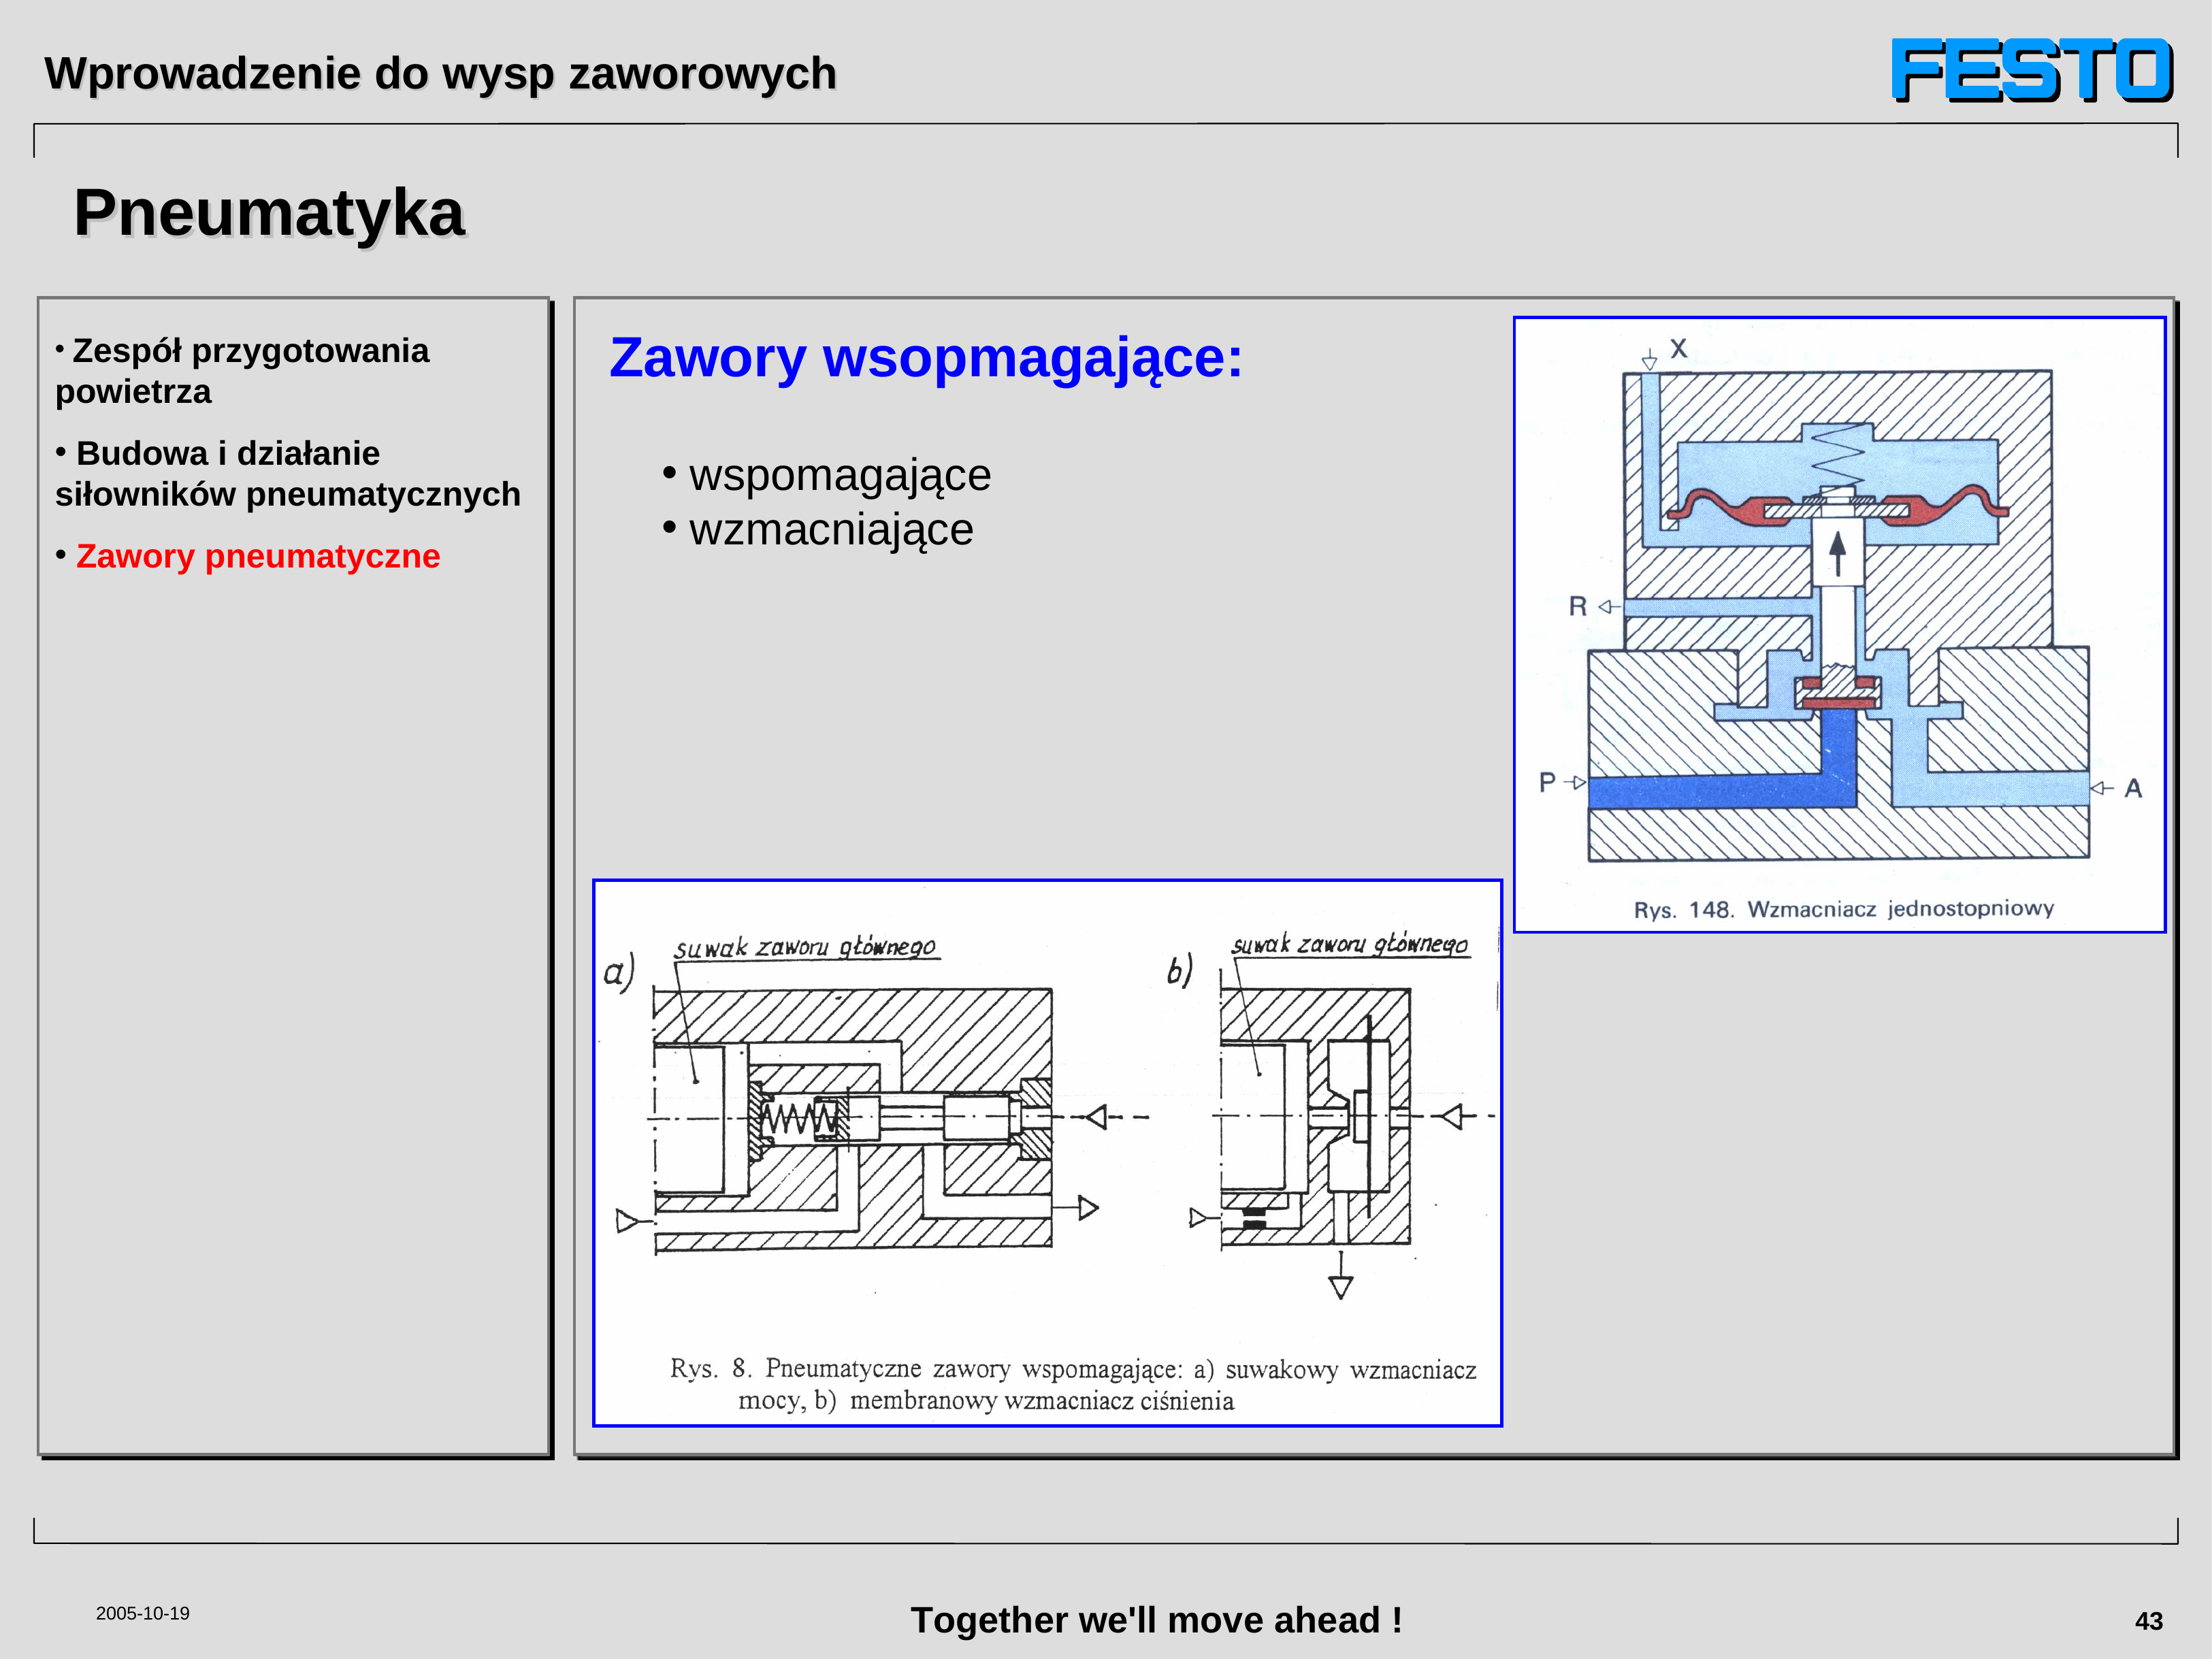

# Pneumatyka
Zawory wsopmagające:
 Zespół przygotowania powietrza
 Budowa i działanie siłowników pneumatycznych
 Zawory pneumatyczne
 wspomagające
 wzmacniające
2005-10-19
Together we'll move ahead !